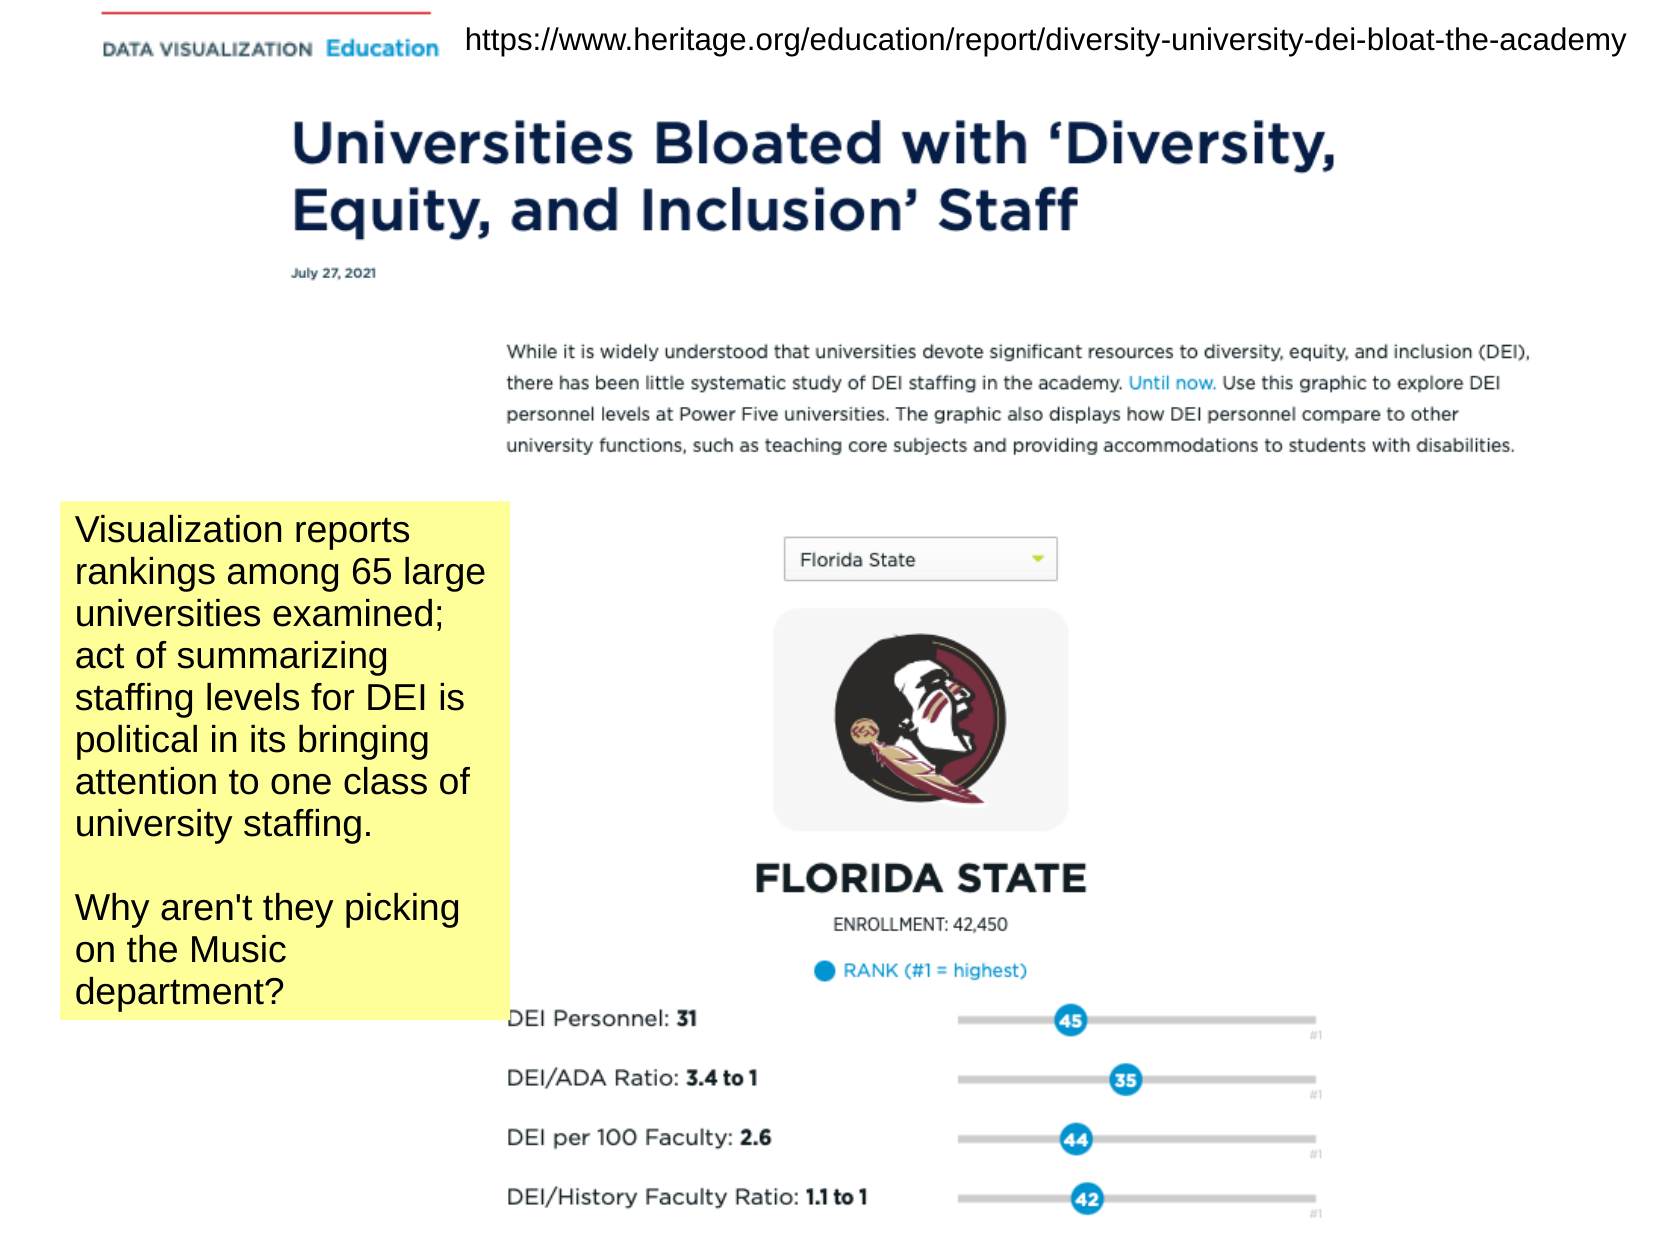

https://www.heritage.org/education/report/diversity-university-dei-bloat-the-academy
Visualization reports rankings among 65 large universities examined;
act of summarizing staffing levels for DEI is political in its bringing attention to one class of university staffing.
Why aren't they picking on the Music department?